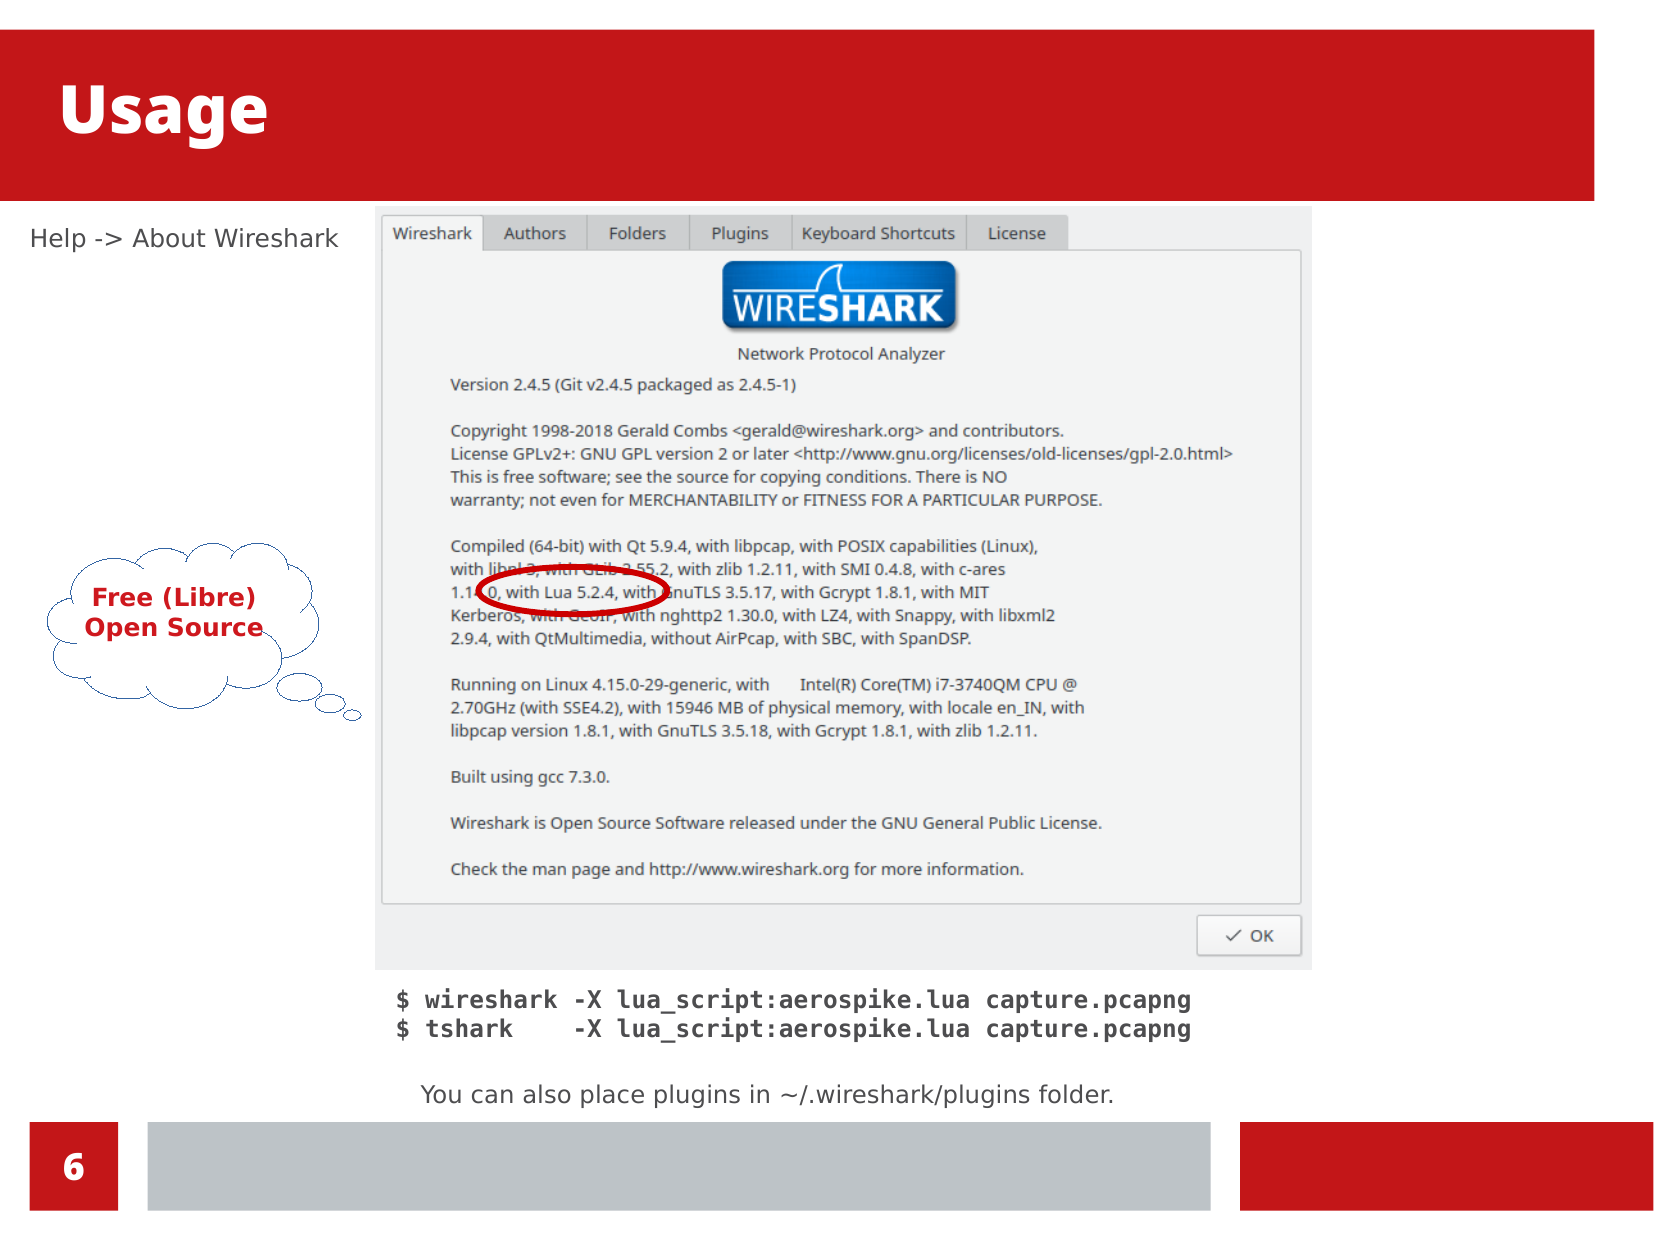

# Usage
Help -> About Wireshark
Free (Libre) Open Source
$ wireshark -X lua_script:aerospike.lua capture.pcapng
$ tshark -X lua_script:aerospike.lua capture.pcapng
 You can also place plugins in ~/.wireshark/plugins folder.
6